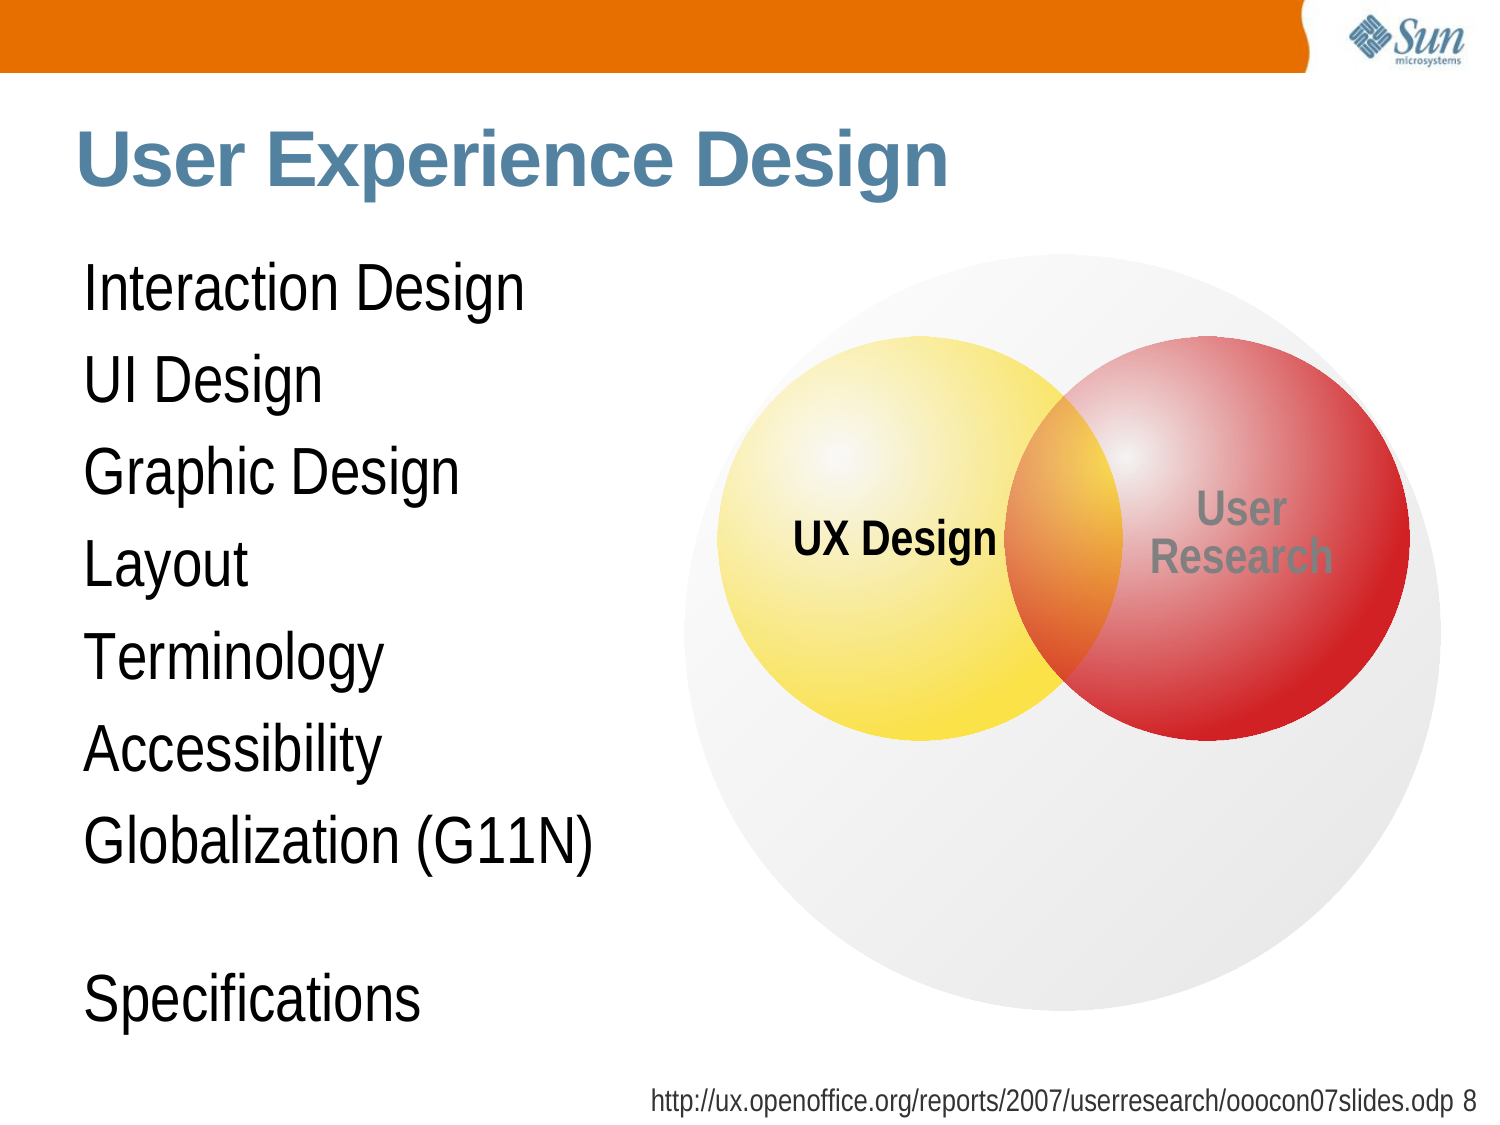

# User Experience Design
Interaction Design
UI Design
Graphic Design
Layout
Terminology
Accessibility
Globalization (G11N)
Specifications
UX Design
User
Research